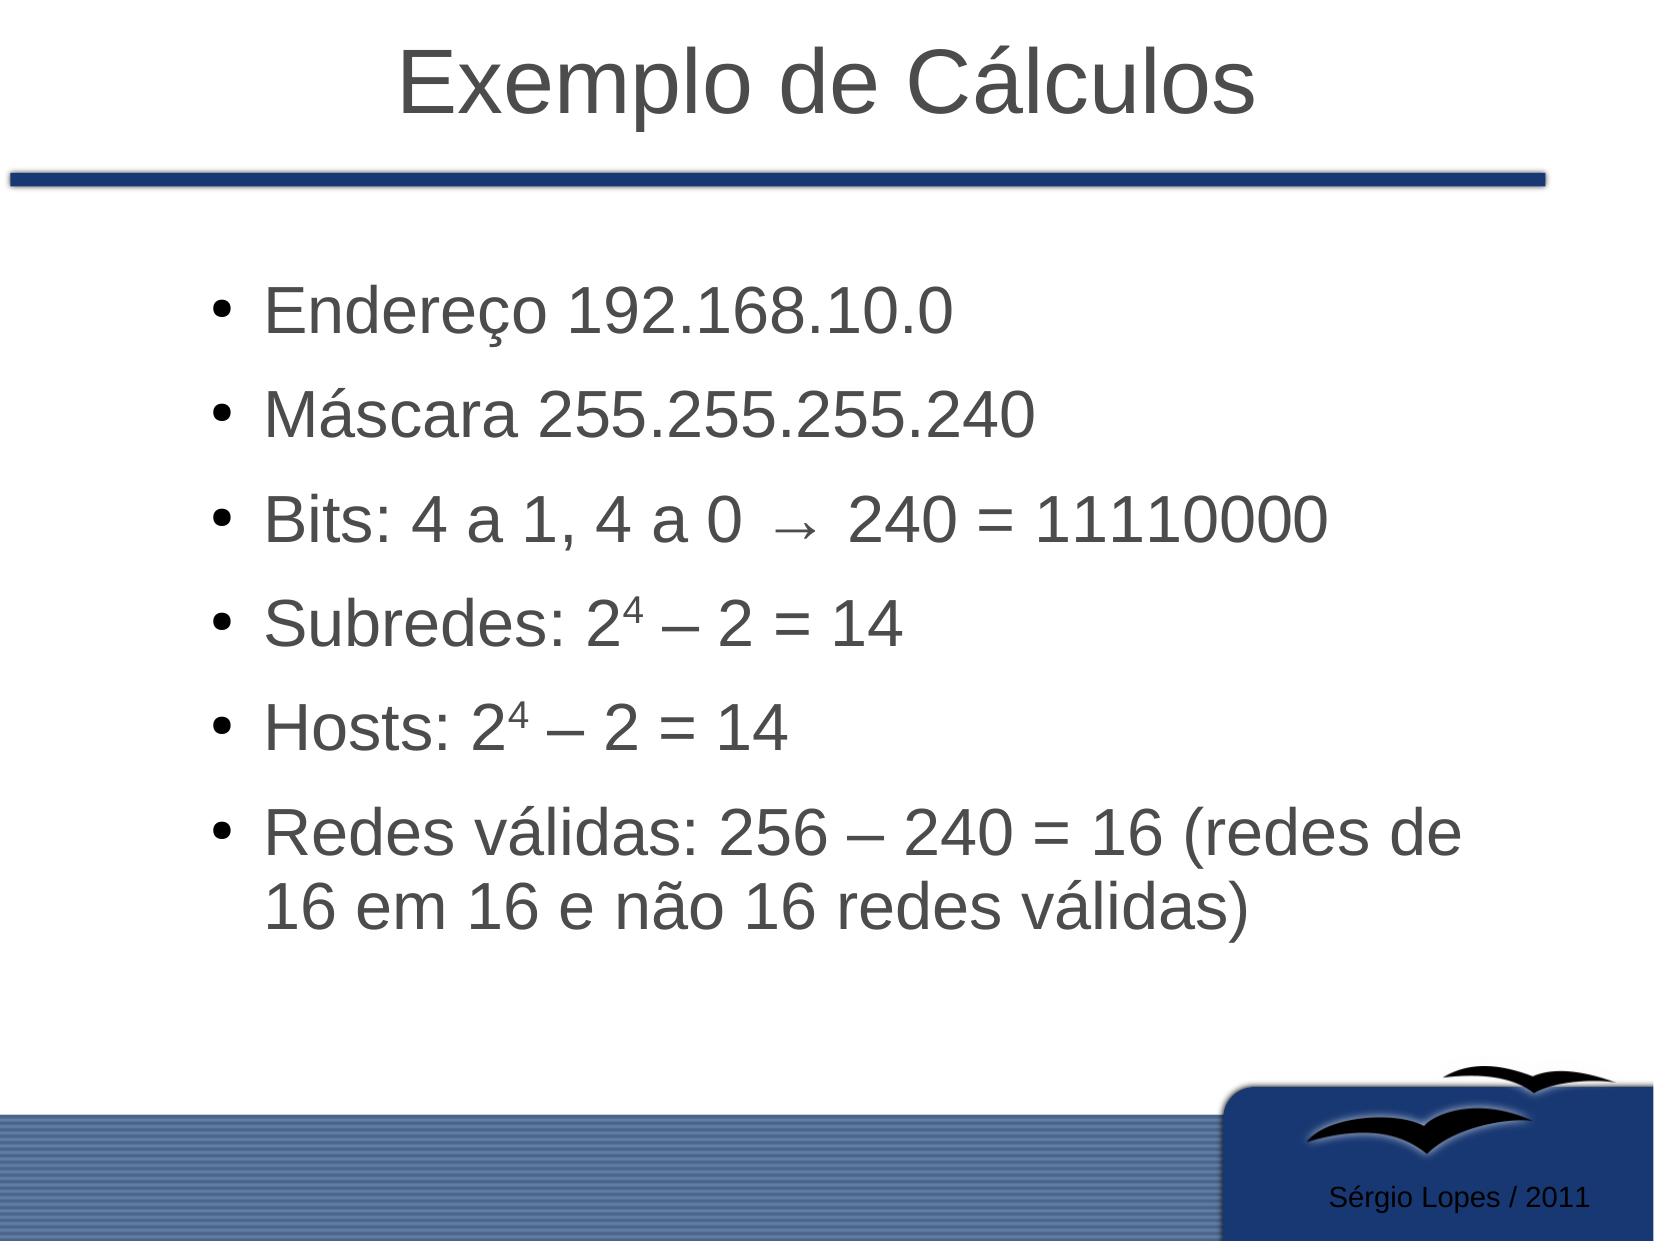

# Exemplo de Cálculos
Endereço 192.168.10.0
Máscara 255.255.255.240
Bits: 4 a 1, 4 a 0 → 240 = 11110000
Subredes: 24 – 2 = 14
Hosts: 24 – 2 = 14
Redes válidas: 256 – 240 = 16 (redes de 16 em 16 e não 16 redes válidas)
Sérgio Lopes / 2011